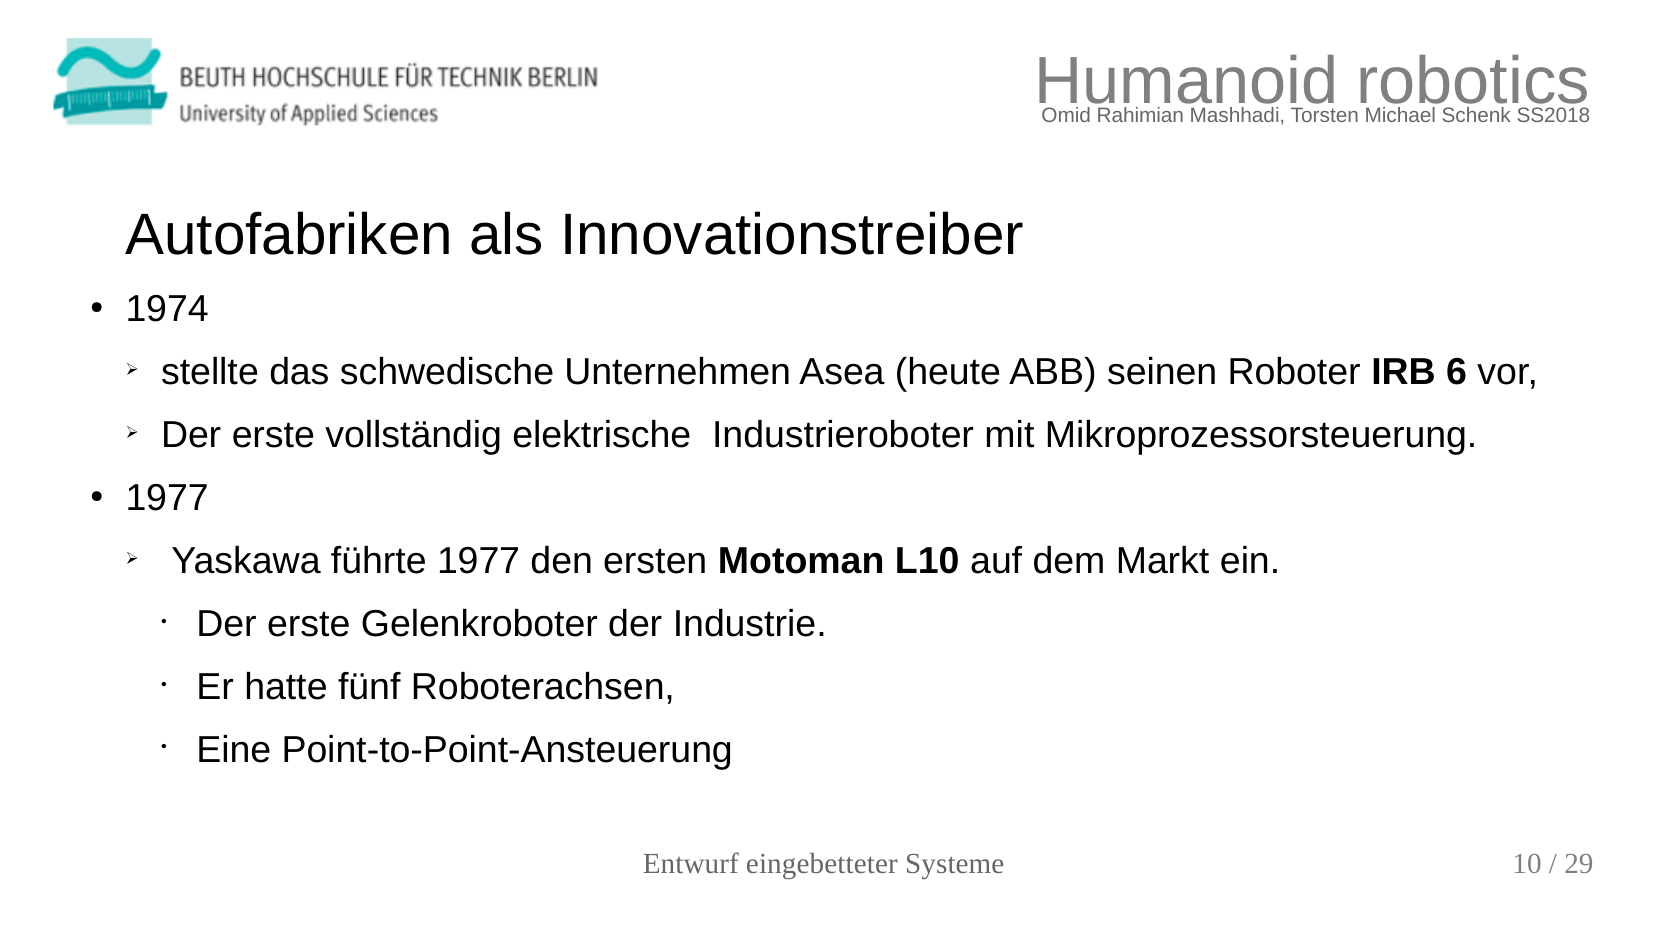

#
Humanoid robotics
Omid Rahimian Mashhadi, Torsten Michael Schenk SS2018
Autofabriken als Innovationstreiber
1974
stellte das schwedische Unternehmen Asea (heute ABB) seinen Roboter IRB 6 vor,
Der erste vollständig elektrische Industrieroboter mit Mikroprozessorsteuerung.
1977
 Yaskawa führte 1977 den ersten Motoman L10 auf dem Markt ein.
Der erste Gelenkroboter der Industrie.
Er hatte fünf Roboterachsen,
Eine Point-to-Point-Ansteuerung
 / 29
Entwurf eingebetteter Systeme
10